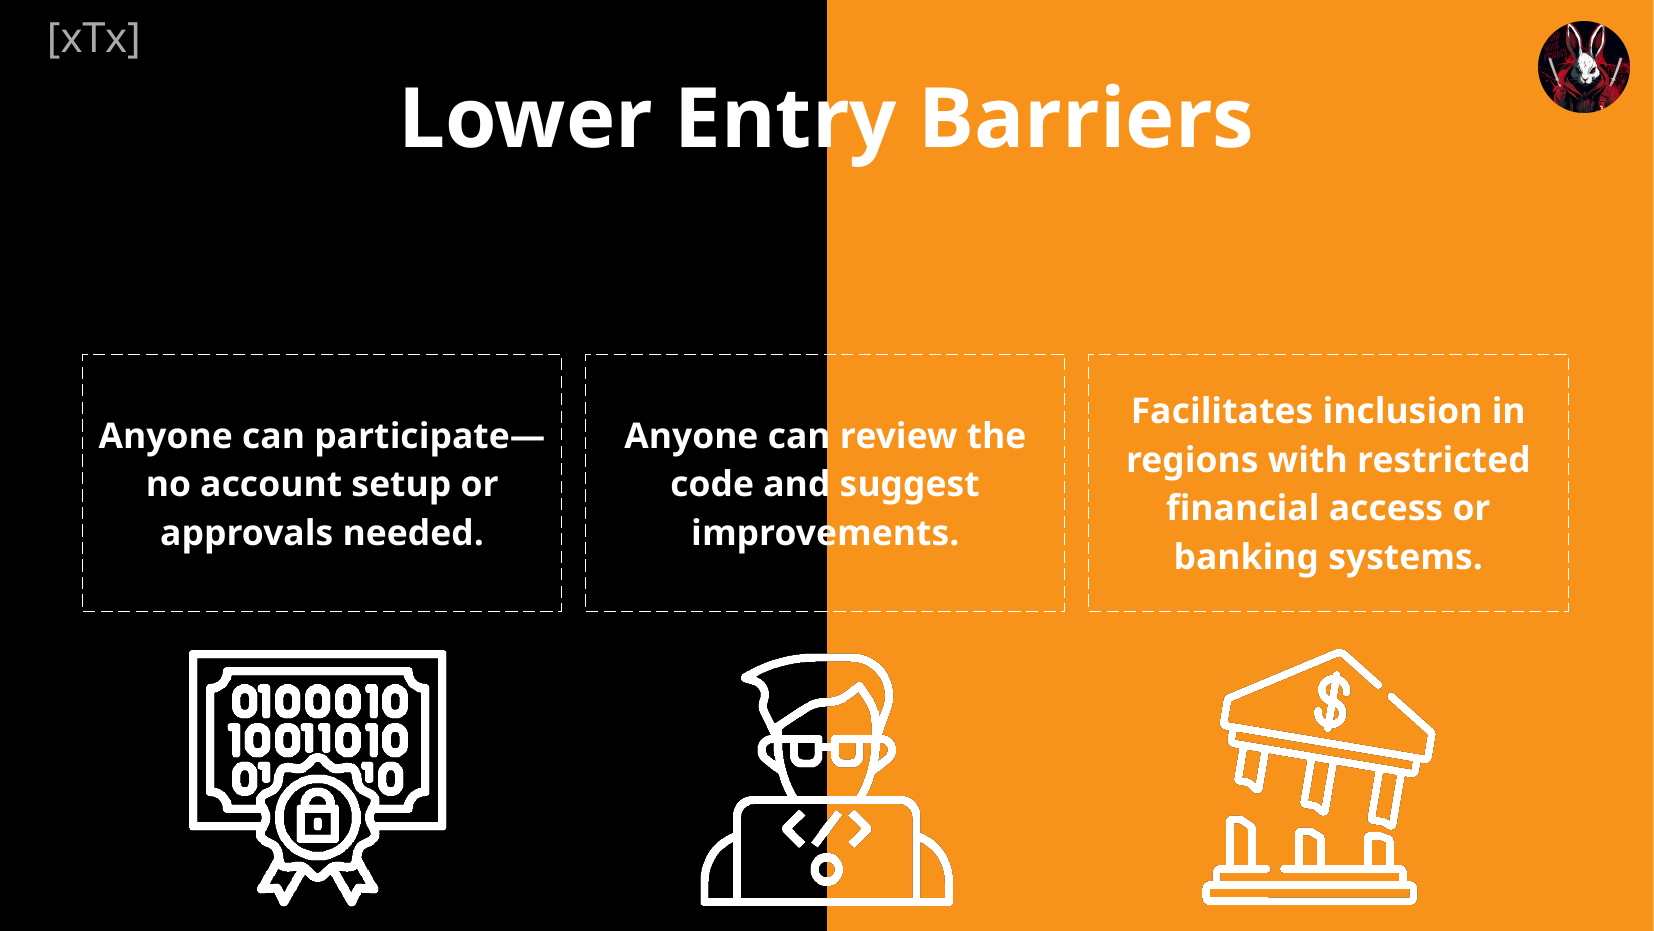

[xTx]
Lower Entry Barriers
# Anyone can participate—no account setup or approvals needed.
Anyone can review the code and suggest improvements.
Facilitates inclusion in regions with restricted financial access or banking systems.